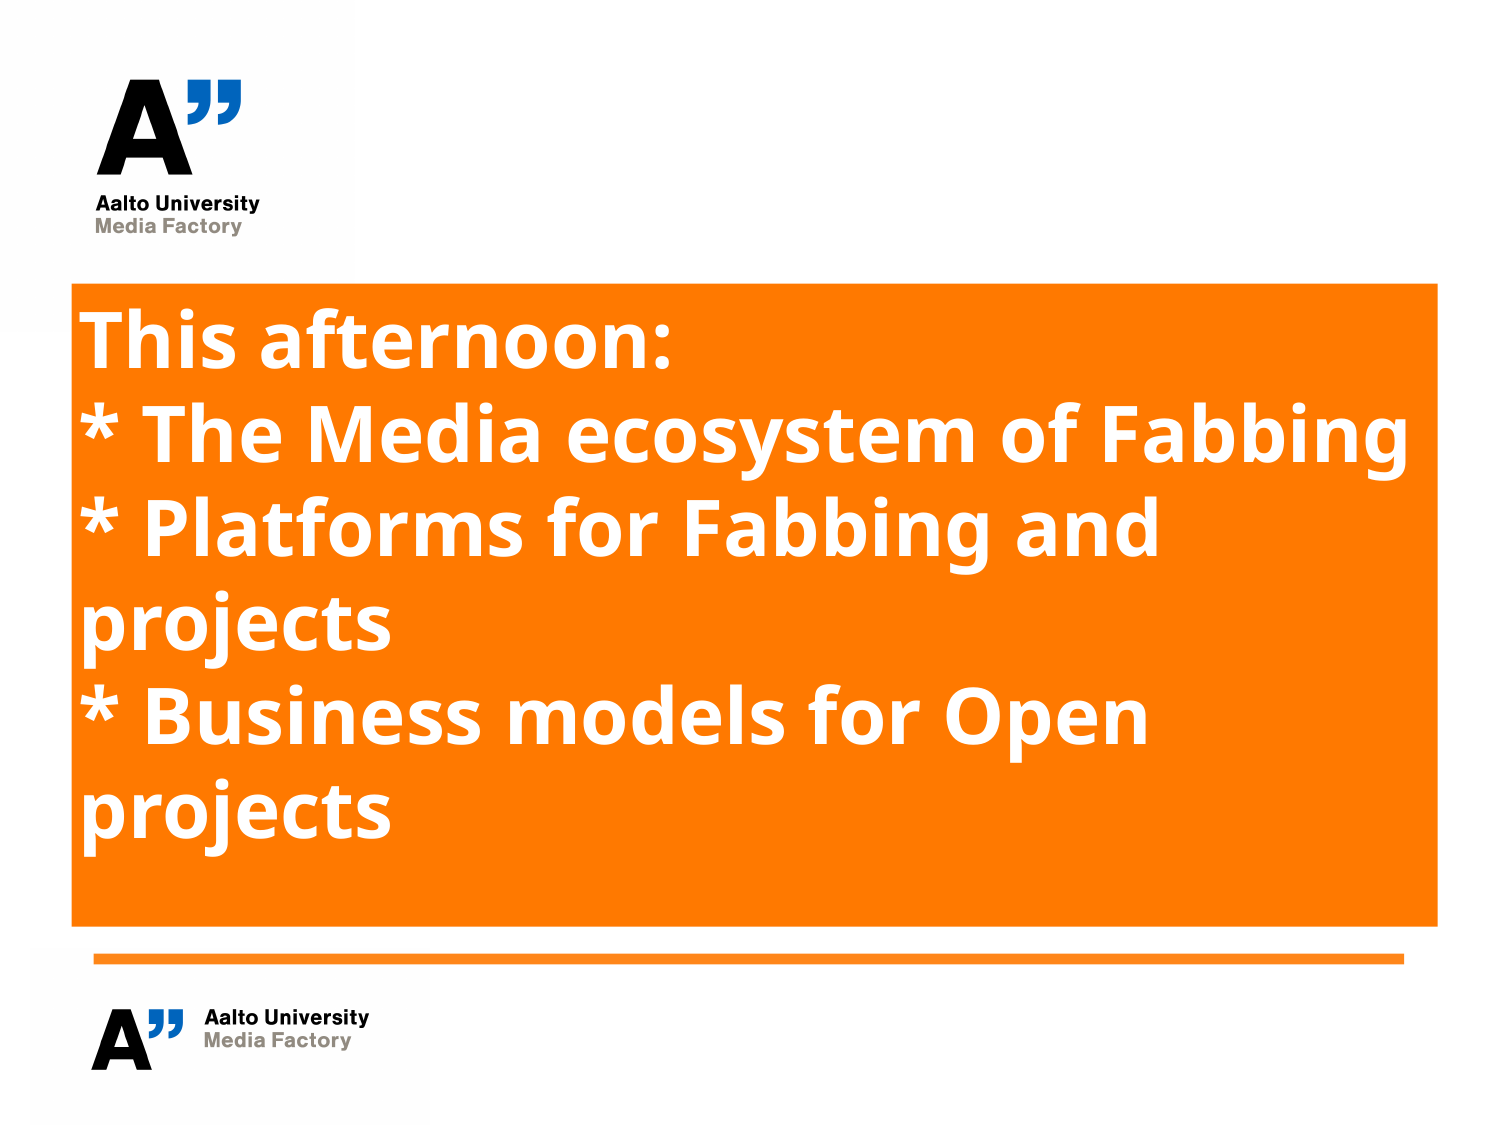

#
This afternoon:
* The Media ecosystem of Fabbing
* Platforms for Fabbing and projects
* Business models for Open projects